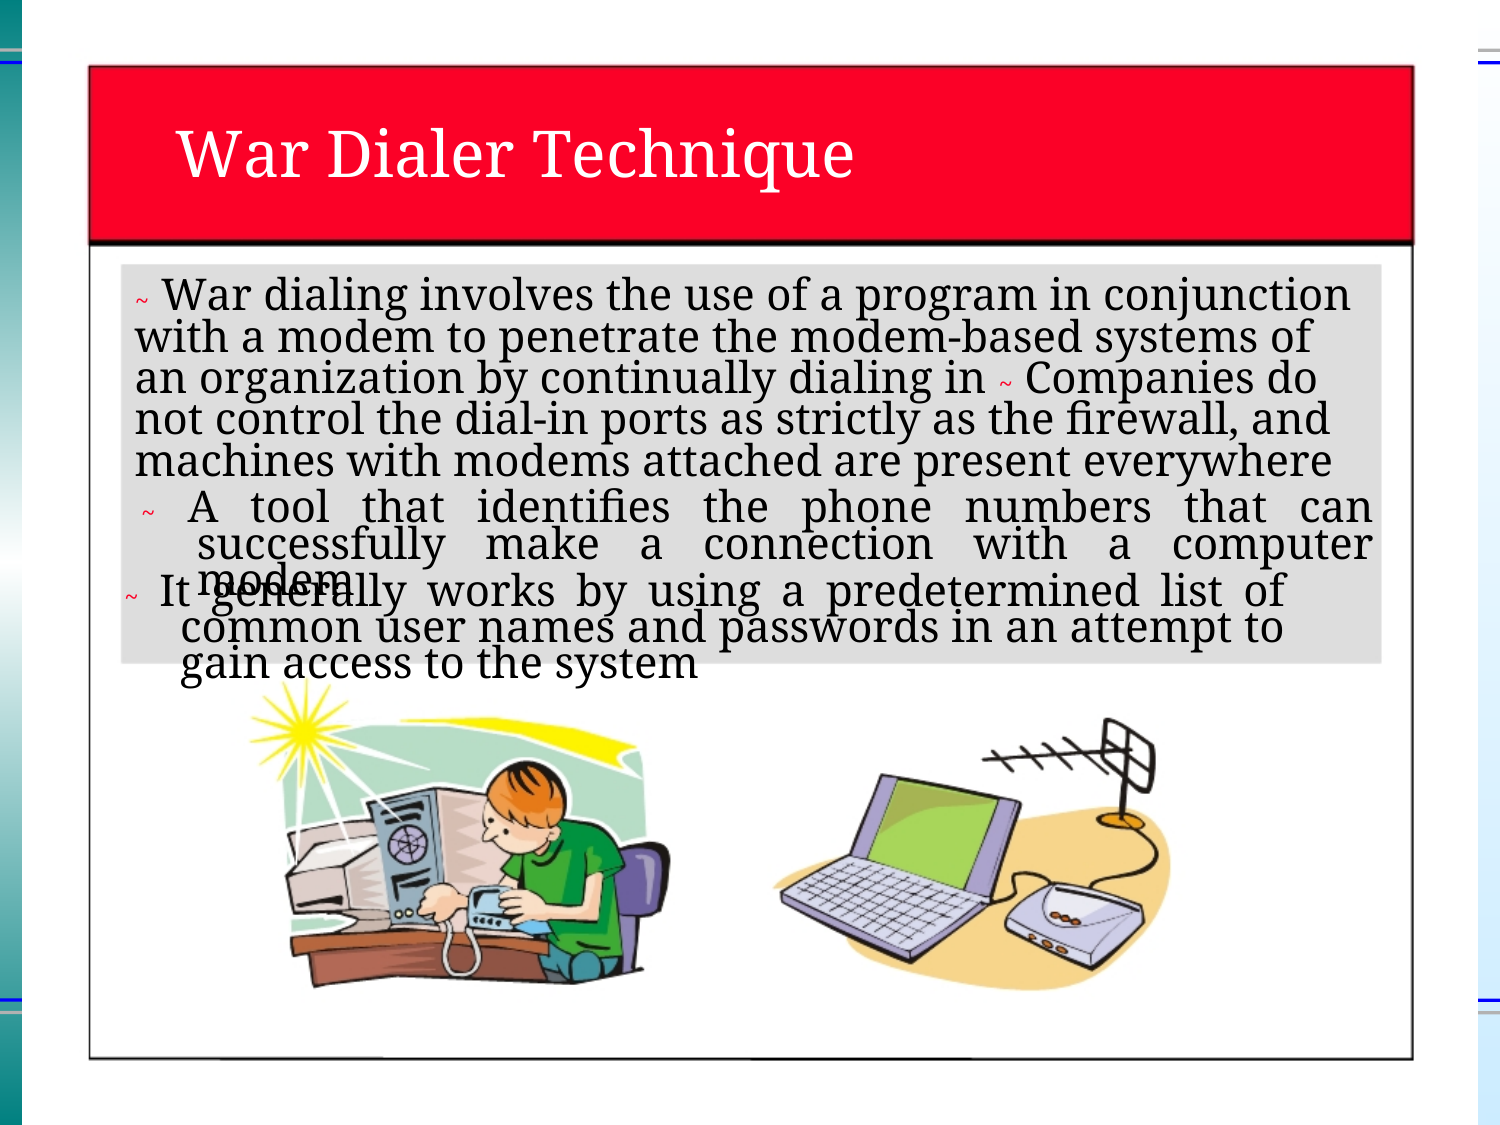

War Dialer Technique
~ War dialing involves the use of a program in conjunction with a modem to penetrate the modem-based systems of an organization by continually dialing in ~ Companies do not control the dial-in ports as strictly as the firewall, and machines with modems attached are present everywhere
~ A tool that identifies the phone numbers that can successfully make a connection with a computer modem
~ It generally works by using a predetermined list of common user names and passwords in an attempt to gain access to the system